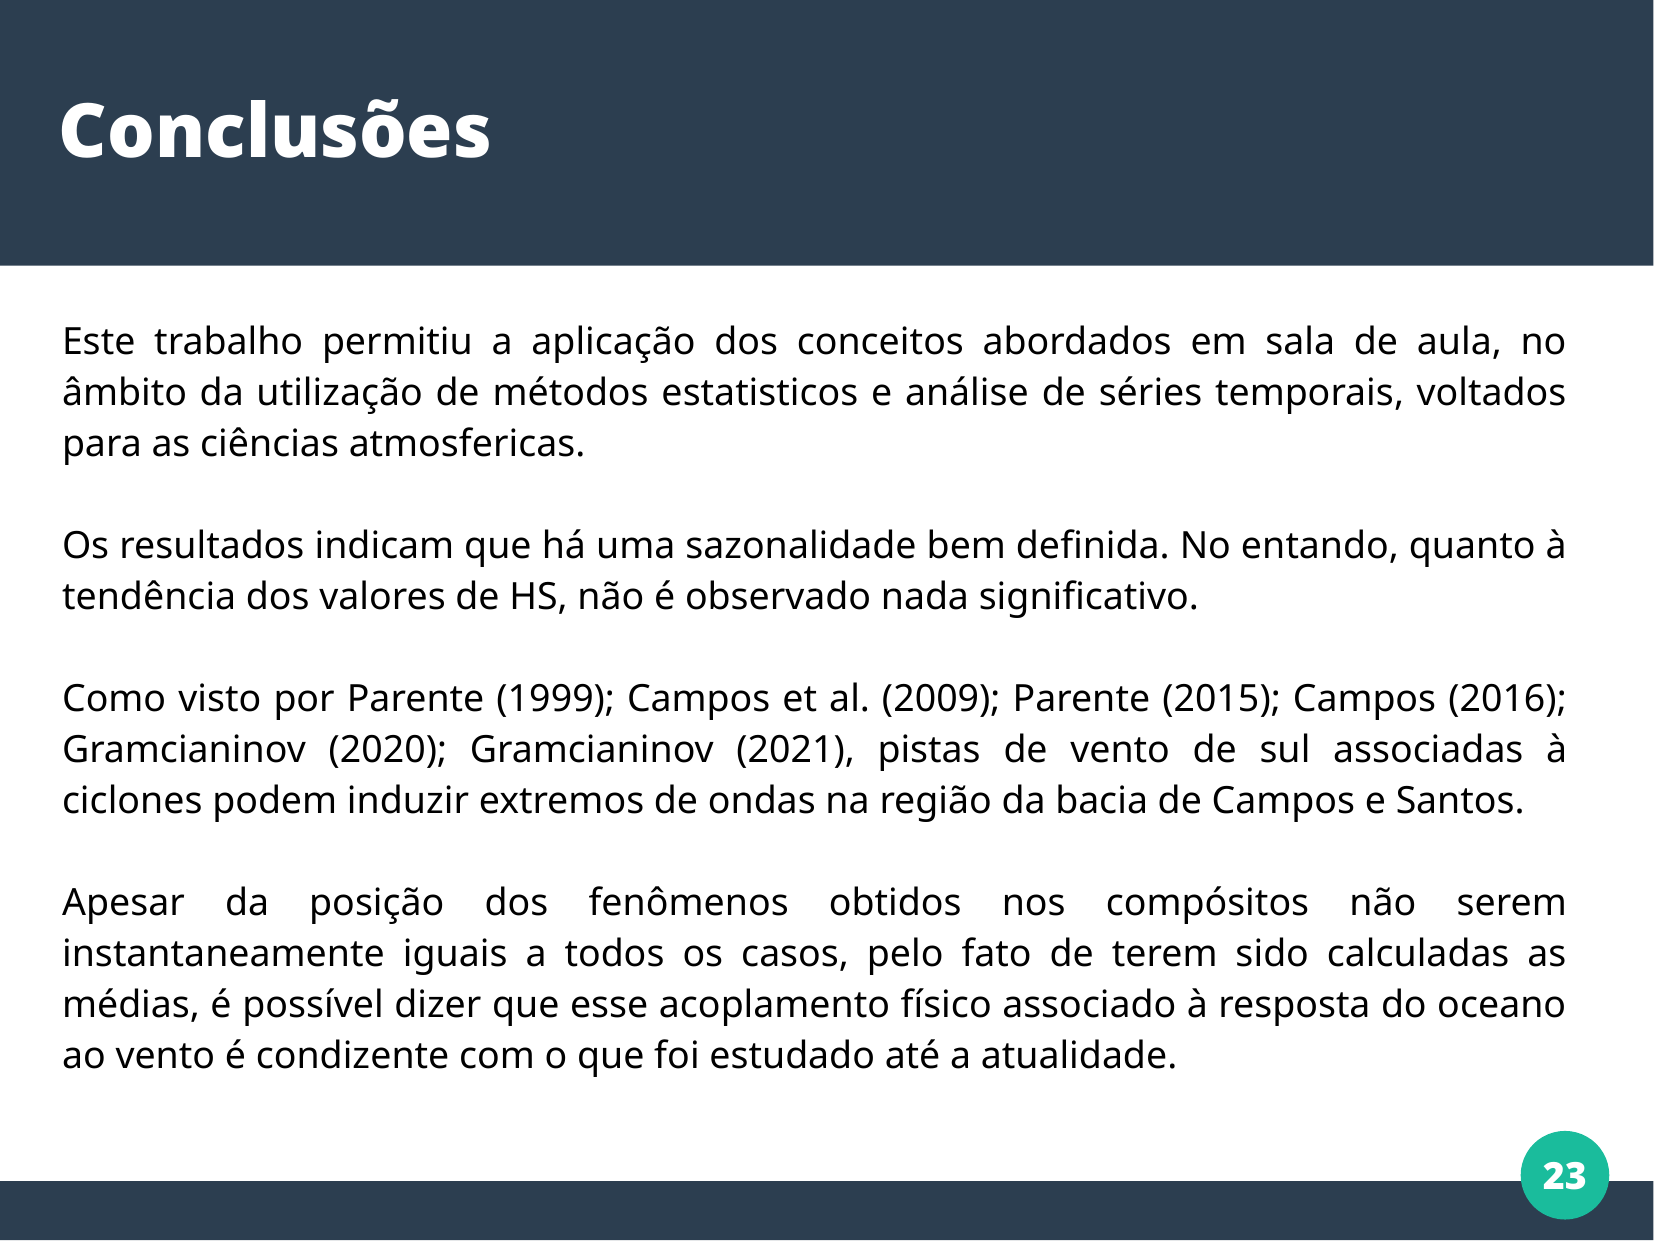

# Conclusões
Este trabalho permitiu a aplicação dos conceitos abordados em sala de aula, no âmbito da utilização de métodos estatisticos e análise de séries temporais, voltados para as ciências atmosfericas.
Os resultados indicam que há uma sazonalidade bem definida. No entando, quanto à tendência dos valores de HS, não é observado nada significativo.
Como visto por Parente (1999); Campos et al. (2009); Parente (2015); Campos (2016); Gramcianinov (2020); Gramcianinov (2021), pistas de vento de sul associadas à ciclones podem induzir extremos de ondas na região da bacia de Campos e Santos.
Apesar da posição dos fenômenos obtidos nos compósitos não serem instantaneamente iguais a todos os casos, pelo fato de terem sido calculadas as médias, é possível dizer que esse acoplamento físico associado à resposta do oceano ao vento é condizente com o que foi estudado até a atualidade.
23